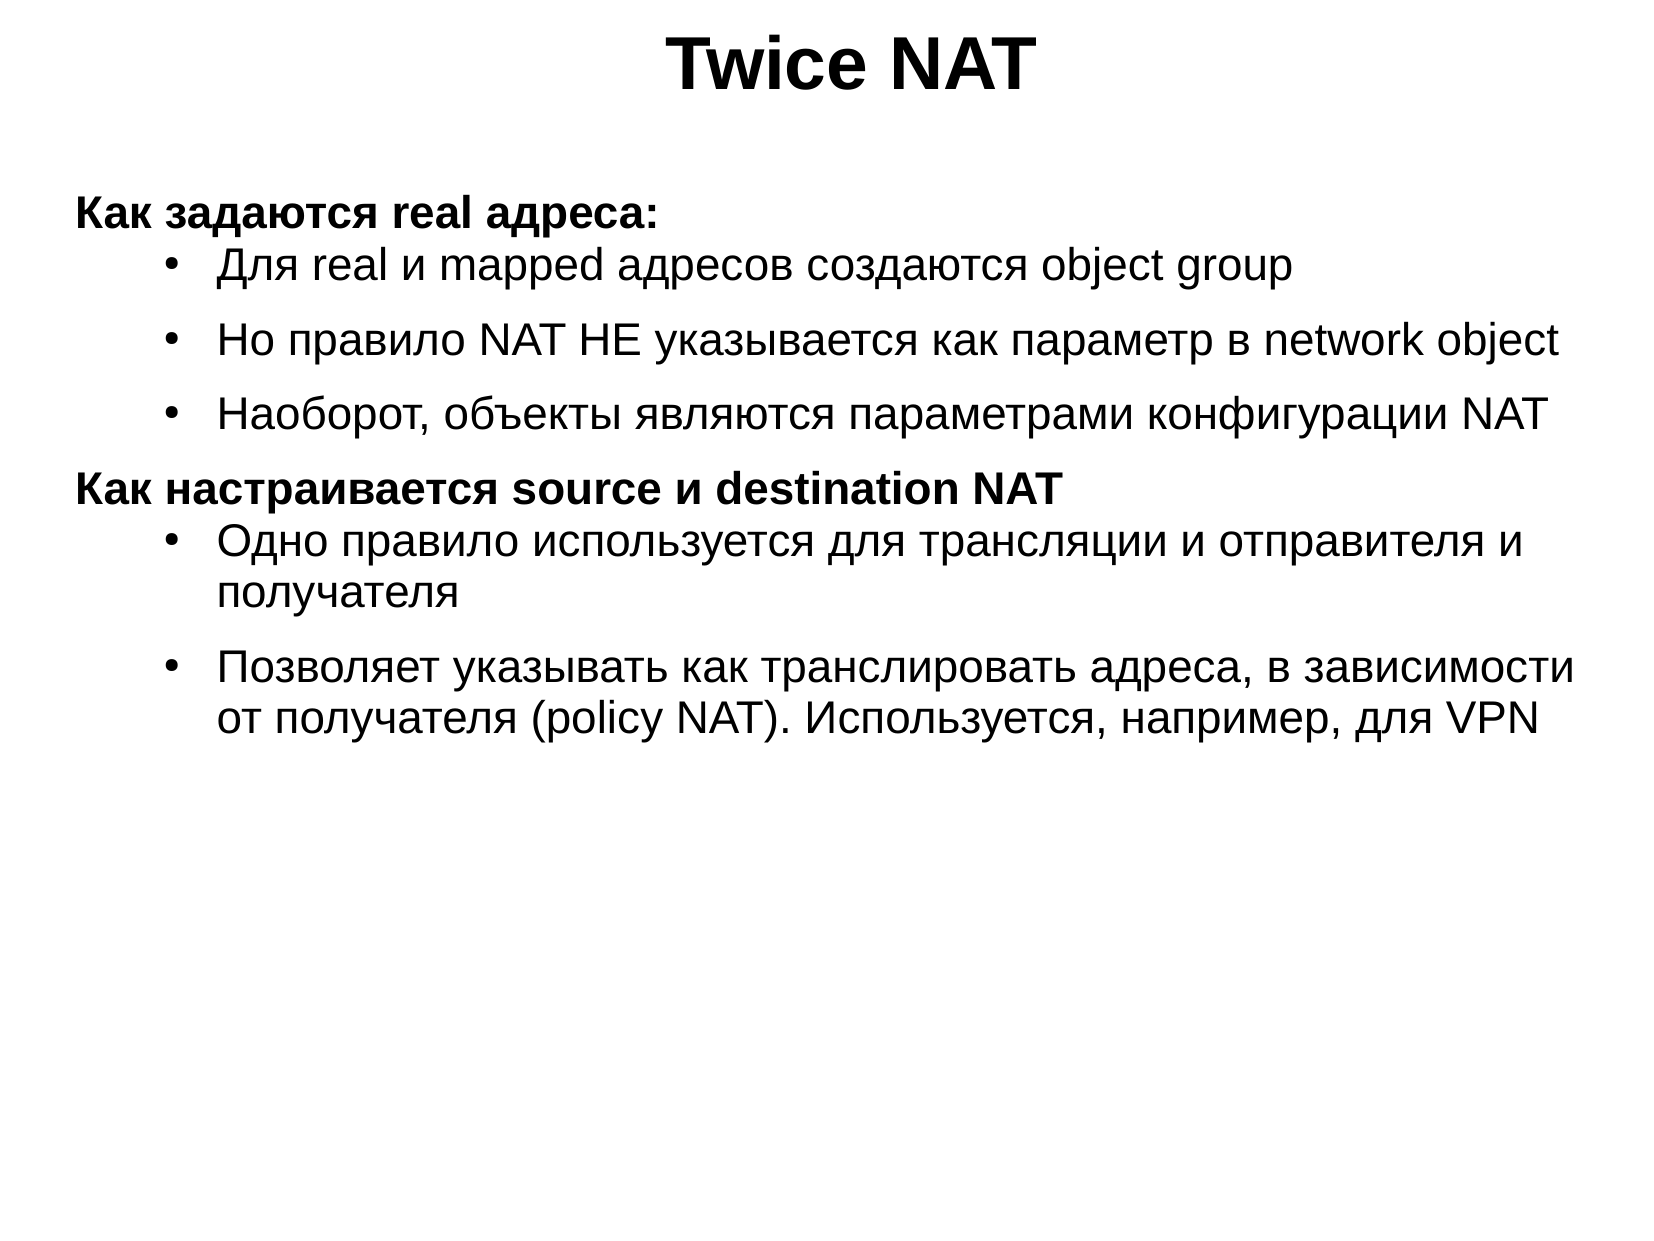

Twice NAT
# Как задаются real адреса:
Для real и mapped адресов создаются object group
Но правило NAT НЕ указывается как параметр в network object
Наоборот, объекты являются параметрами конфигурации NAT
Как настраивается source и destination NAT
Одно правило используется для трансляции и отправителя и получателя
Позволяет указывать как транслировать адреса, в зависимости от получателя (policy NAT). Используется, например, для VPN